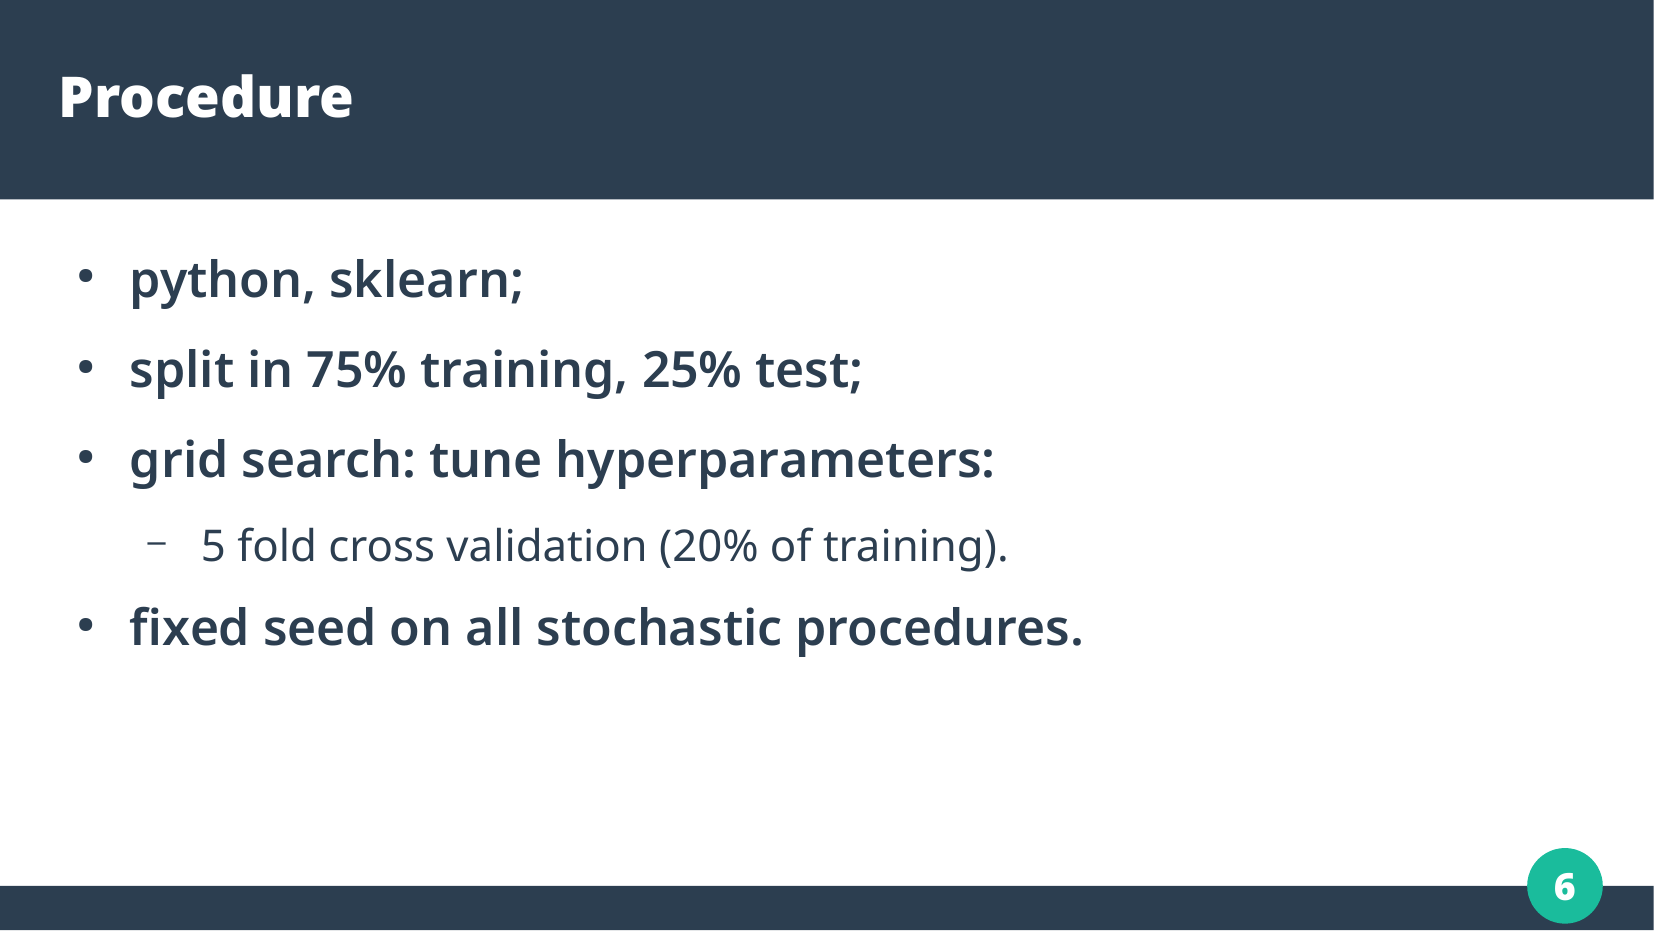

# Procedure
python, sklearn;
split in 75% training, 25% test;
grid search: tune hyperparameters:
5 fold cross validation (20% of training).
fixed seed on all stochastic procedures.